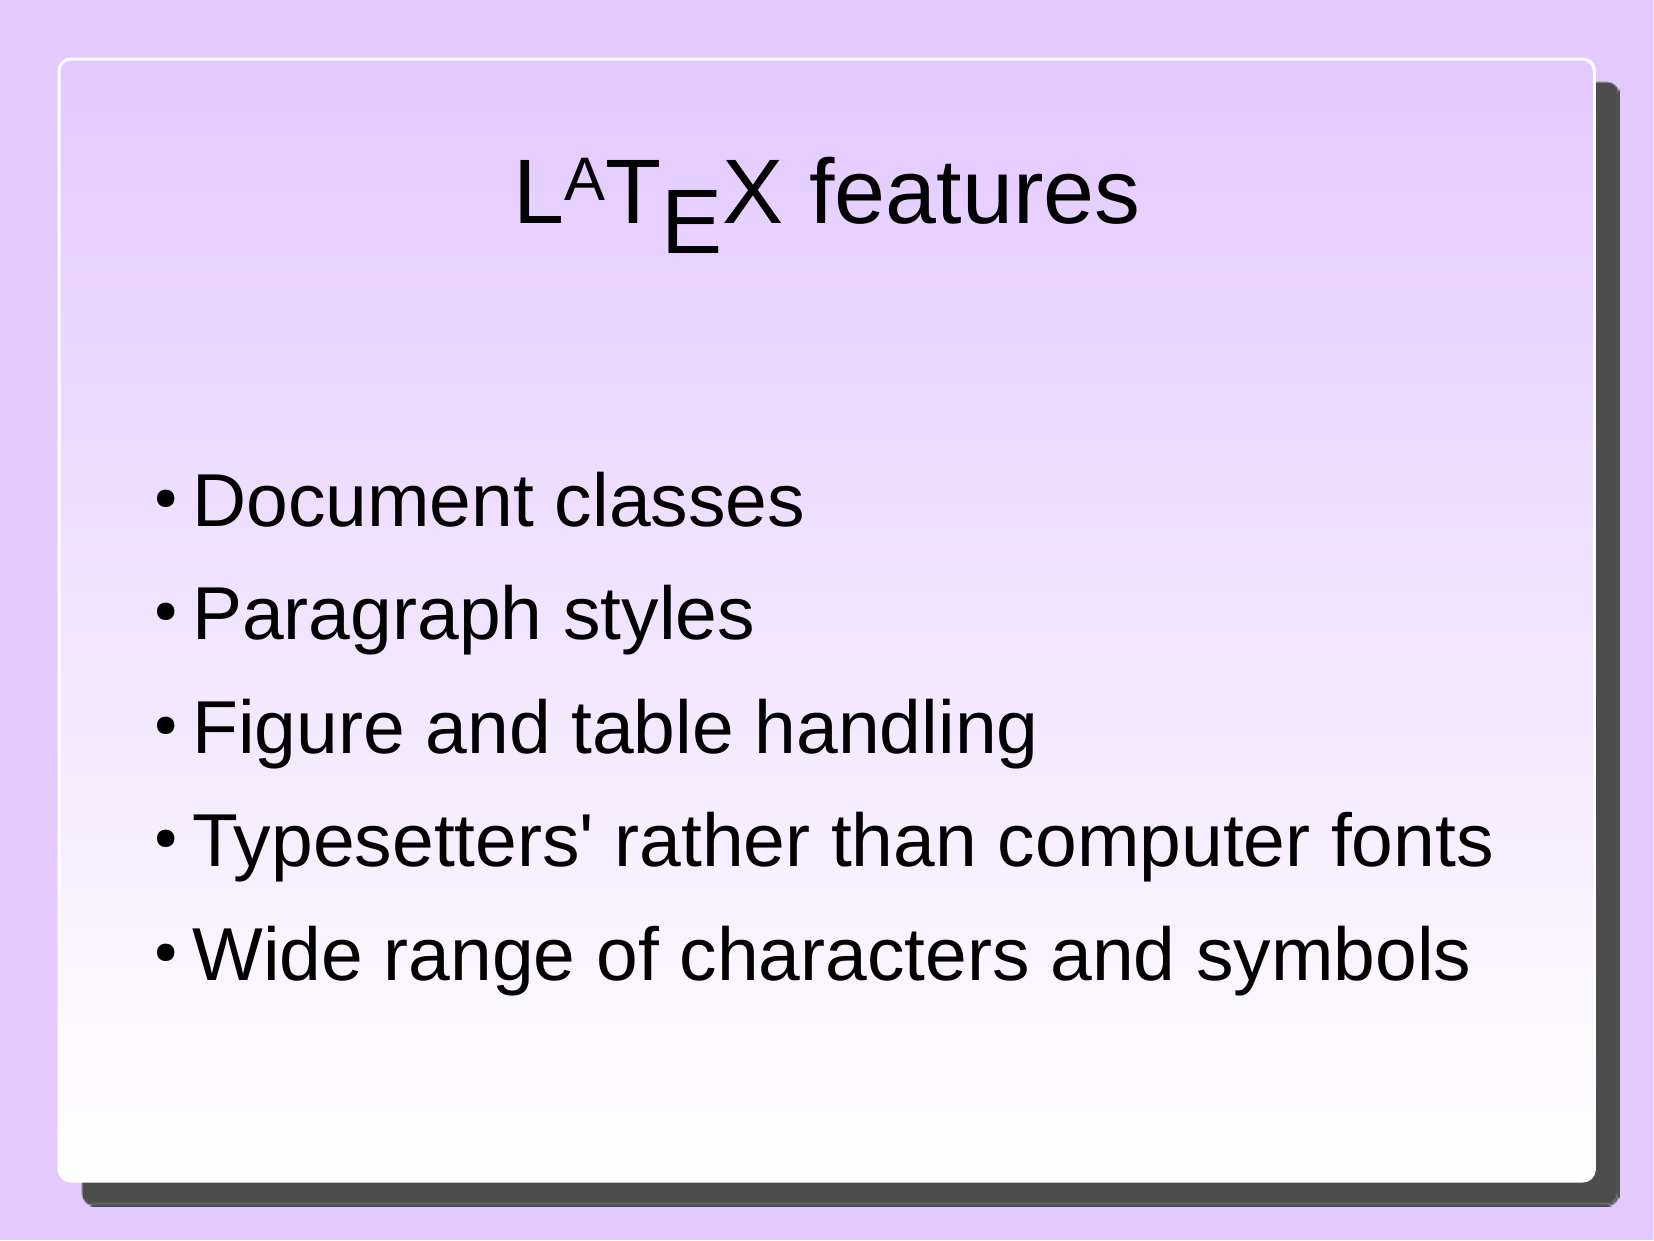

# LATEX features
Document classes
Paragraph styles
Figure and table handling
Typesetters' rather than computer fonts
Wide range of characters and symbols